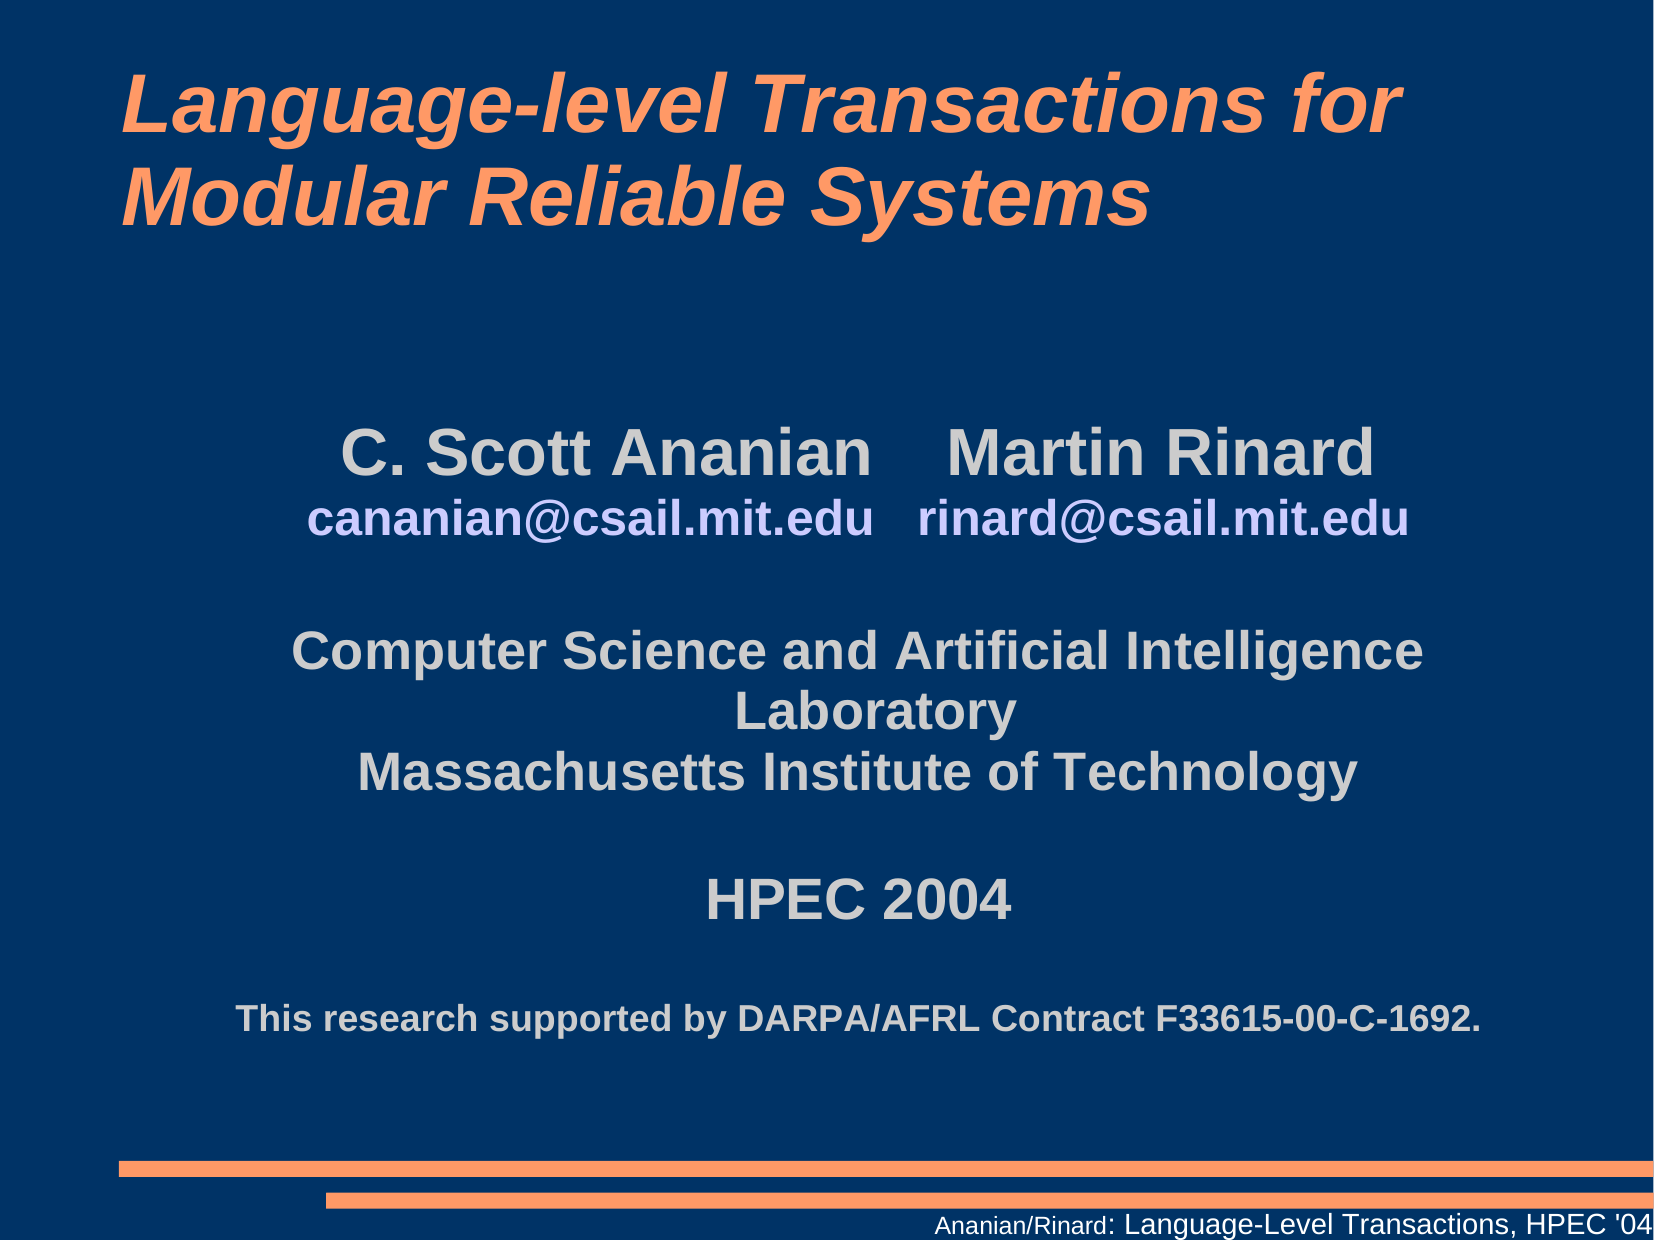

# Language-level Transactions for Modular Reliable Systems
C. Scott Ananian Martin Rinard
cananian@csail.mit.edu rinard@csail.mit.edu
Computer Science and Artificial Intelligence Laboratory
Massachusetts Institute of Technology
HPEC 2004
This research supported by DARPA/AFRL Contract F33615-00-C-1692.